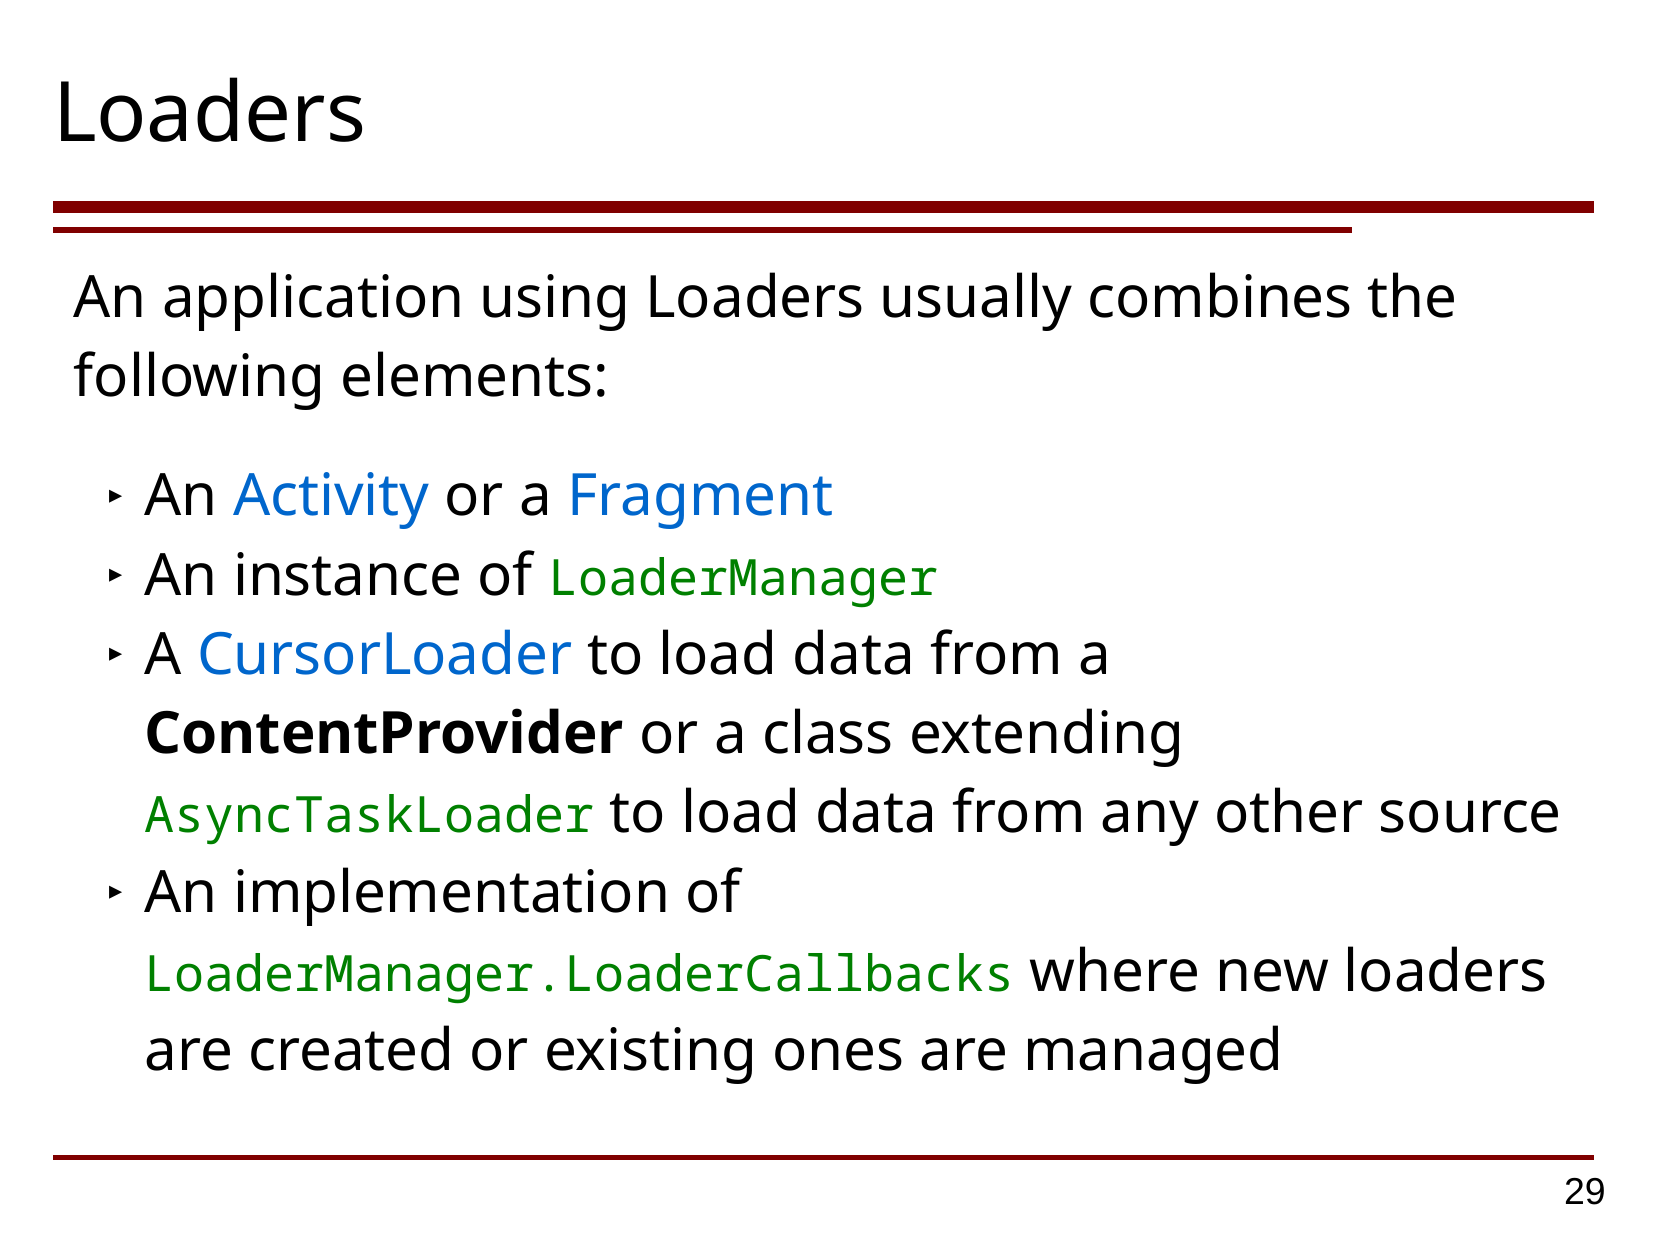

# Loaders
An application using Loaders usually combines the
following elements:
An Activity or a Fragment
An instance of LoaderManager
A CursorLoader to load data from a ContentProvider or a class extending AsyncTaskLoader to load data from any other source
An implementation of LoaderManager.LoaderCallbacks where new loaders are created or existing ones are managed